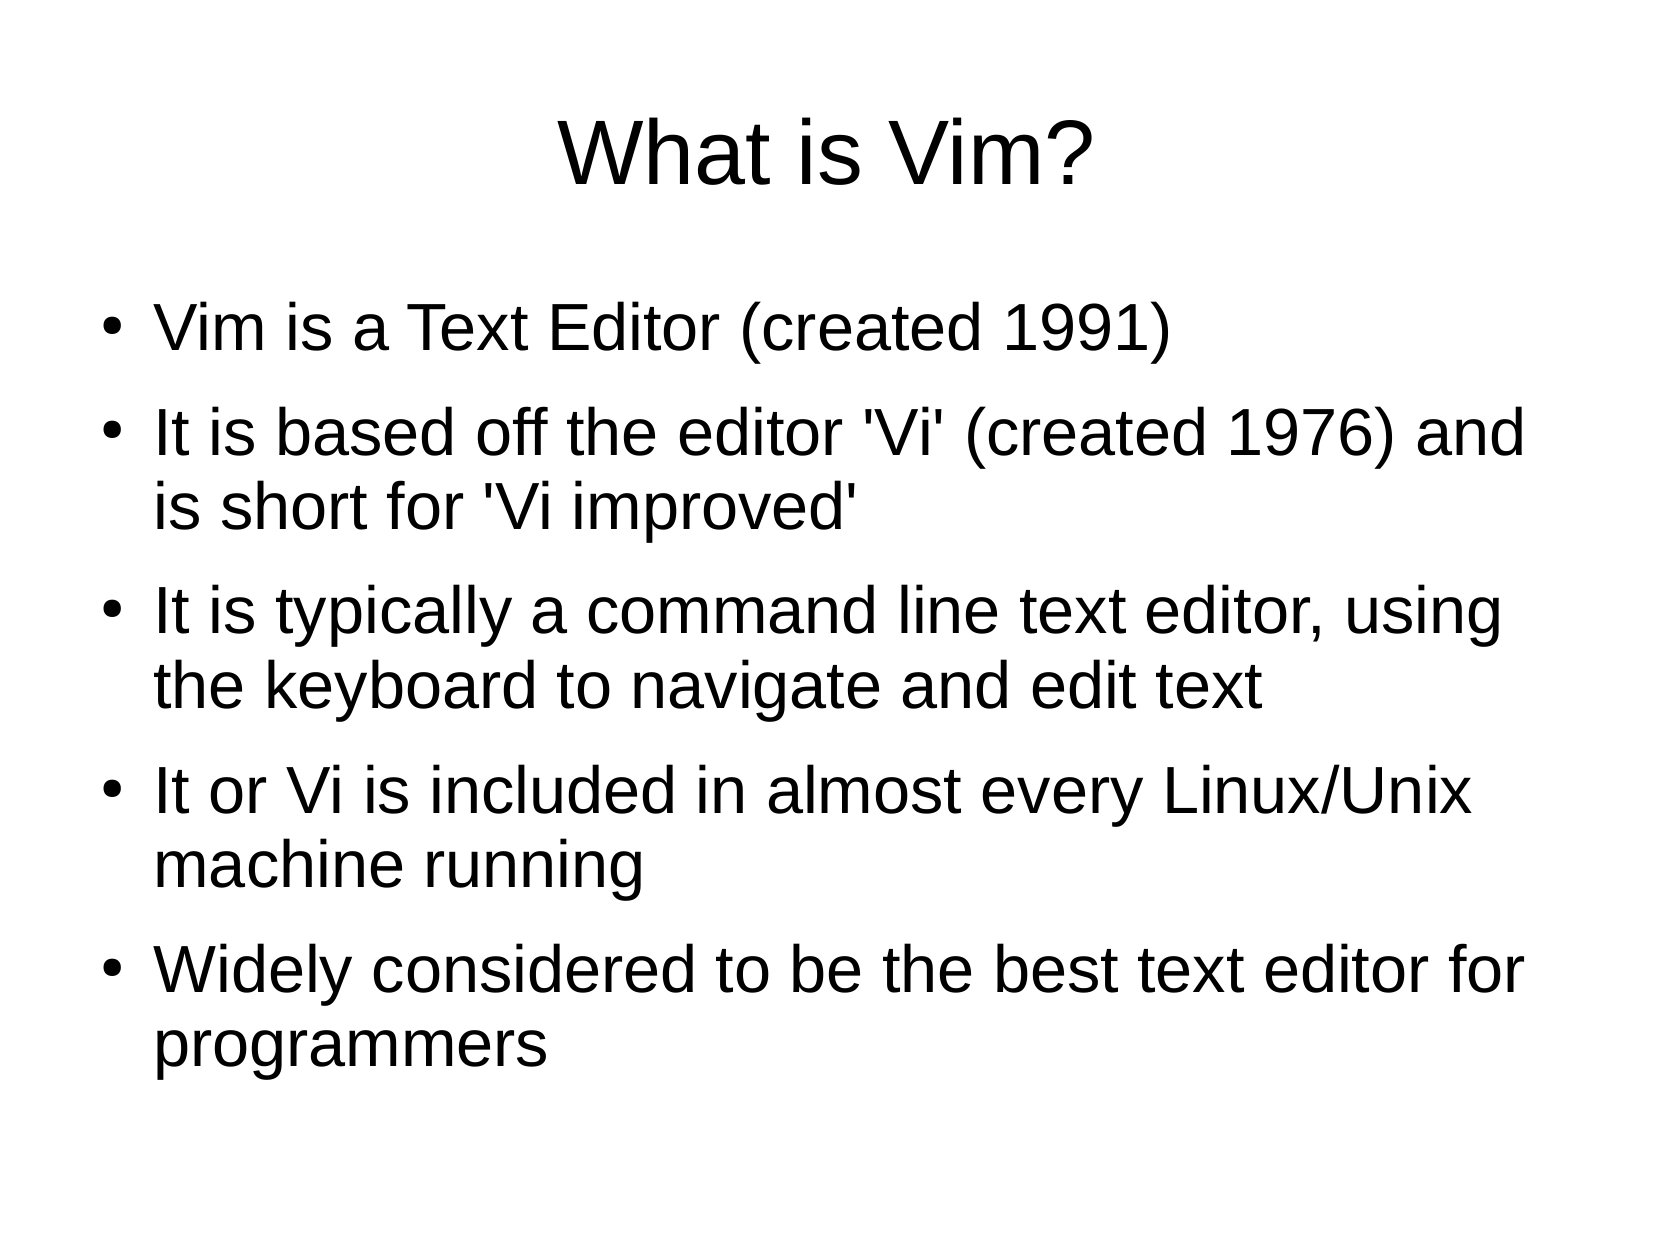

# What is Vim?
Vim is a Text Editor (created 1991)
It is based off the editor 'Vi' (created 1976) and is short for 'Vi improved'
It is typically a command line text editor, using the keyboard to navigate and edit text
It or Vi is included in almost every Linux/Unix machine running
Widely considered to be the best text editor for programmers